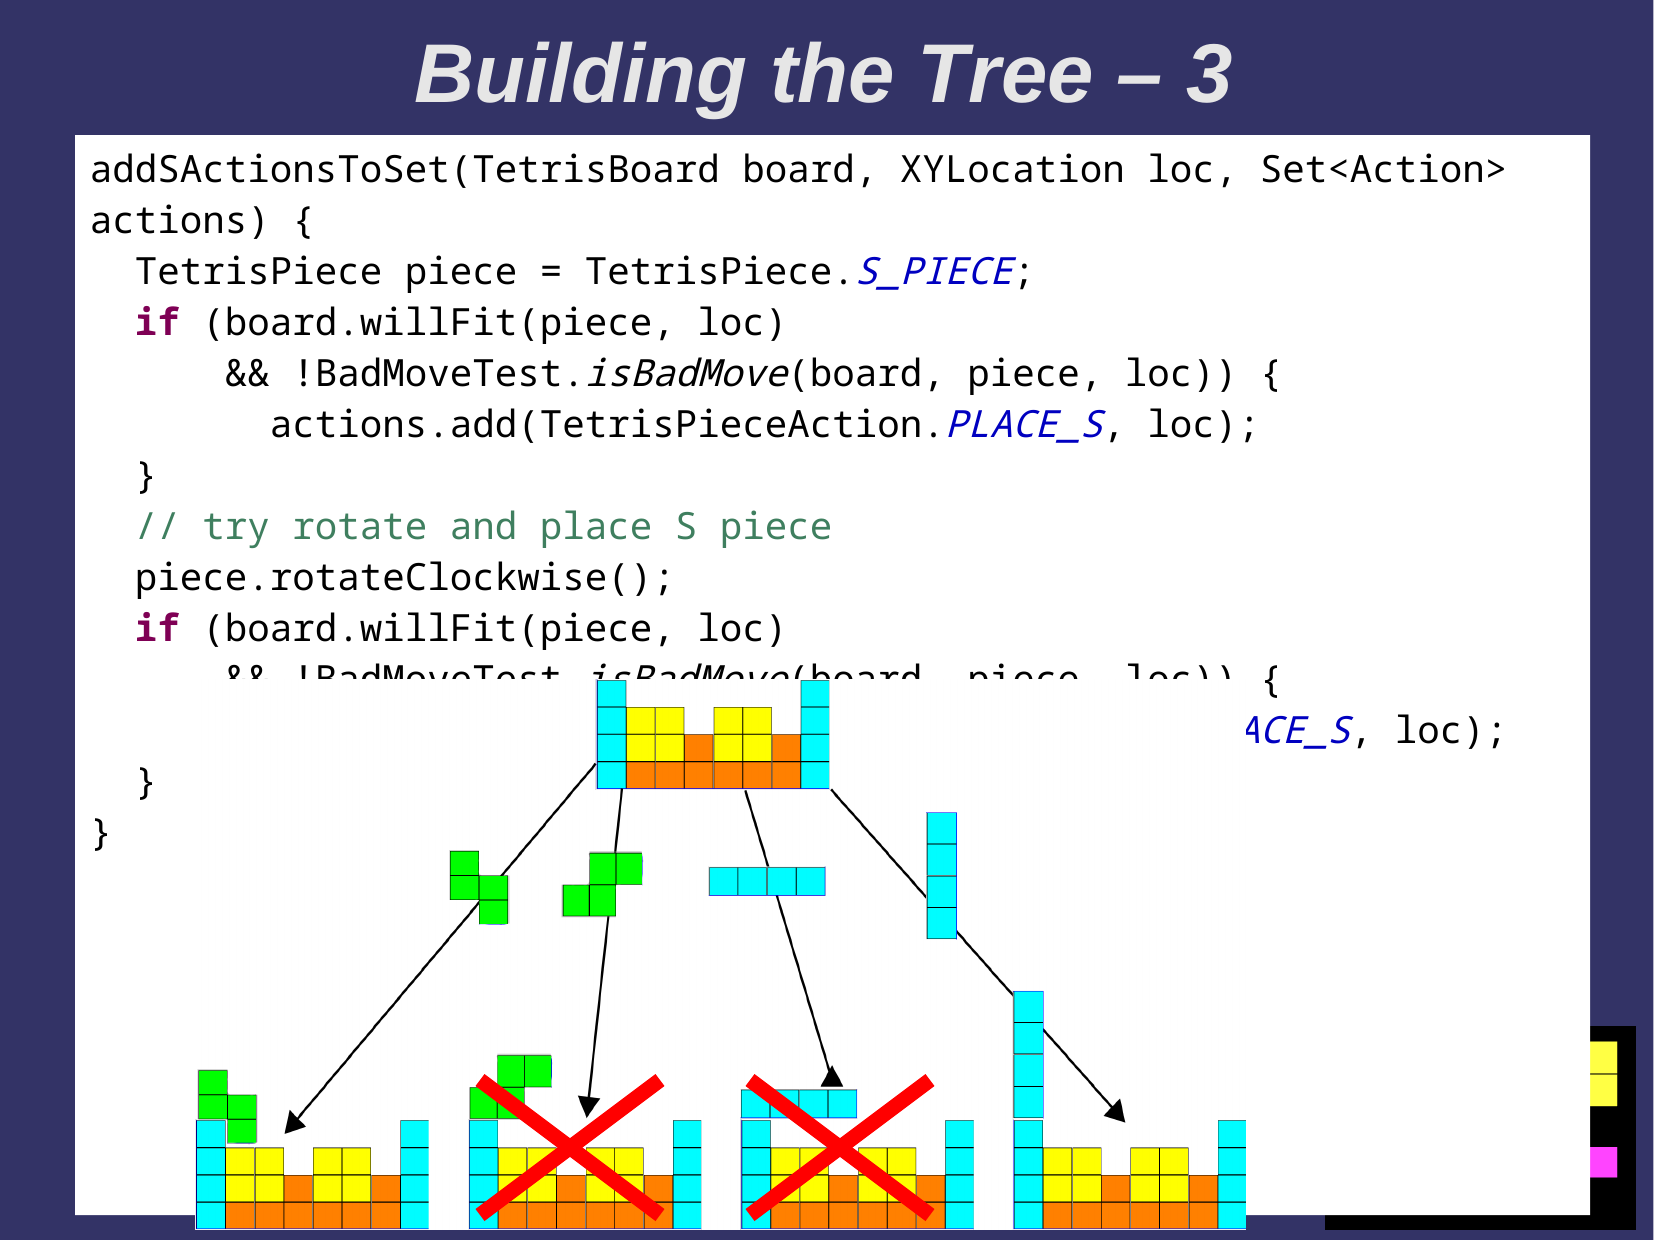

# Building the Tree – 3
addSActionsToSet(TetrisBoard board, XYLocation loc, Set<Action> actions) {
 TetrisPiece piece = TetrisPiece.S_PIECE;
 if (board.willFit(piece, loc)
 && !BadMoveTest.isBadMove(board, piece, loc)) {
 actions.add(TetrisPieceAction.PLACE_S, loc);
 }
 // try rotate and place S piece
 piece.rotateClockwise();
 if (board.willFit(piece, loc)
 && !BadMoveTest.isBadMove(board, piece, loc)) {
 actions.add(TetrisPieceAction.ROTATE_AND_PLACE_S, loc);
 }
}